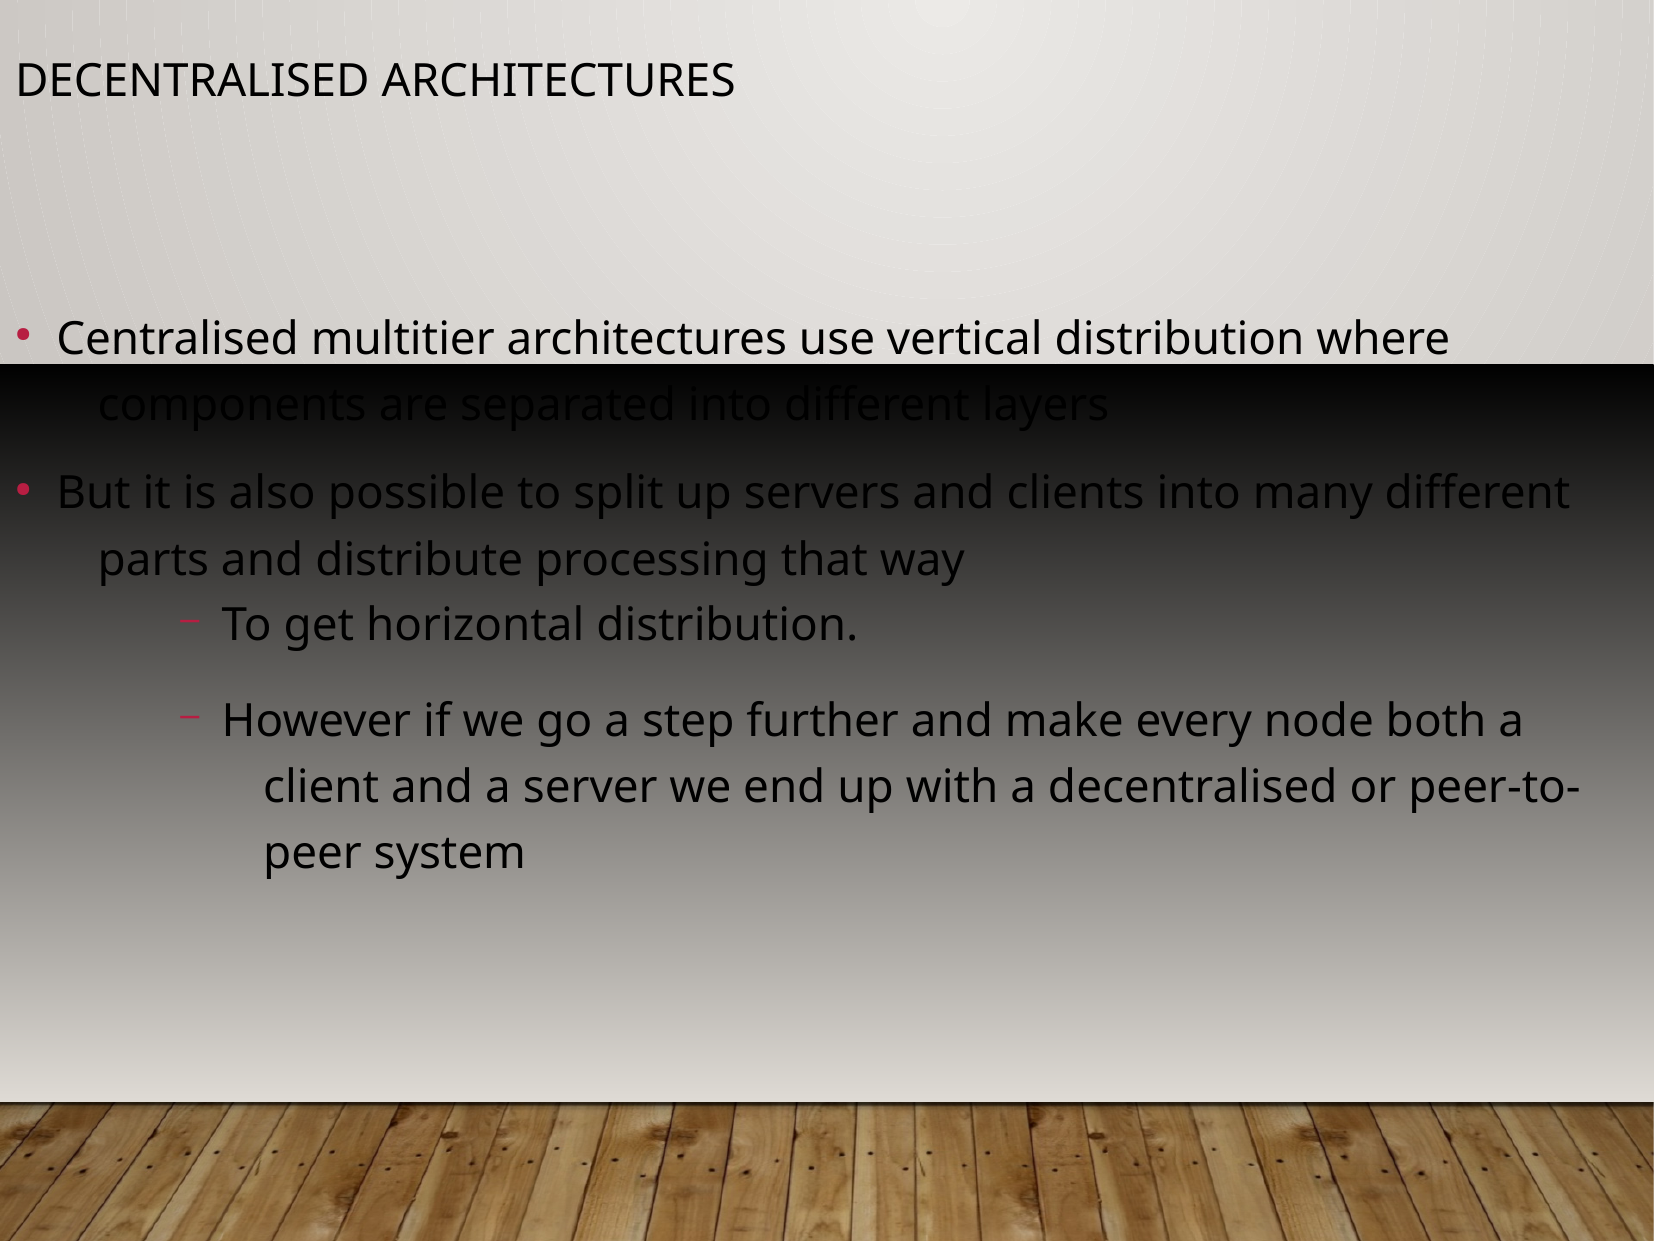

# Decentralised Architectures
Centralised multitier architectures use vertical distribution where components are separated into different layers
But it is also possible to split up servers and clients into many different parts and distribute processing that way
To get horizontal distribution.
However if we go a step further and make every node both a client and a server we end up with a decentralised or peer-to-peer system